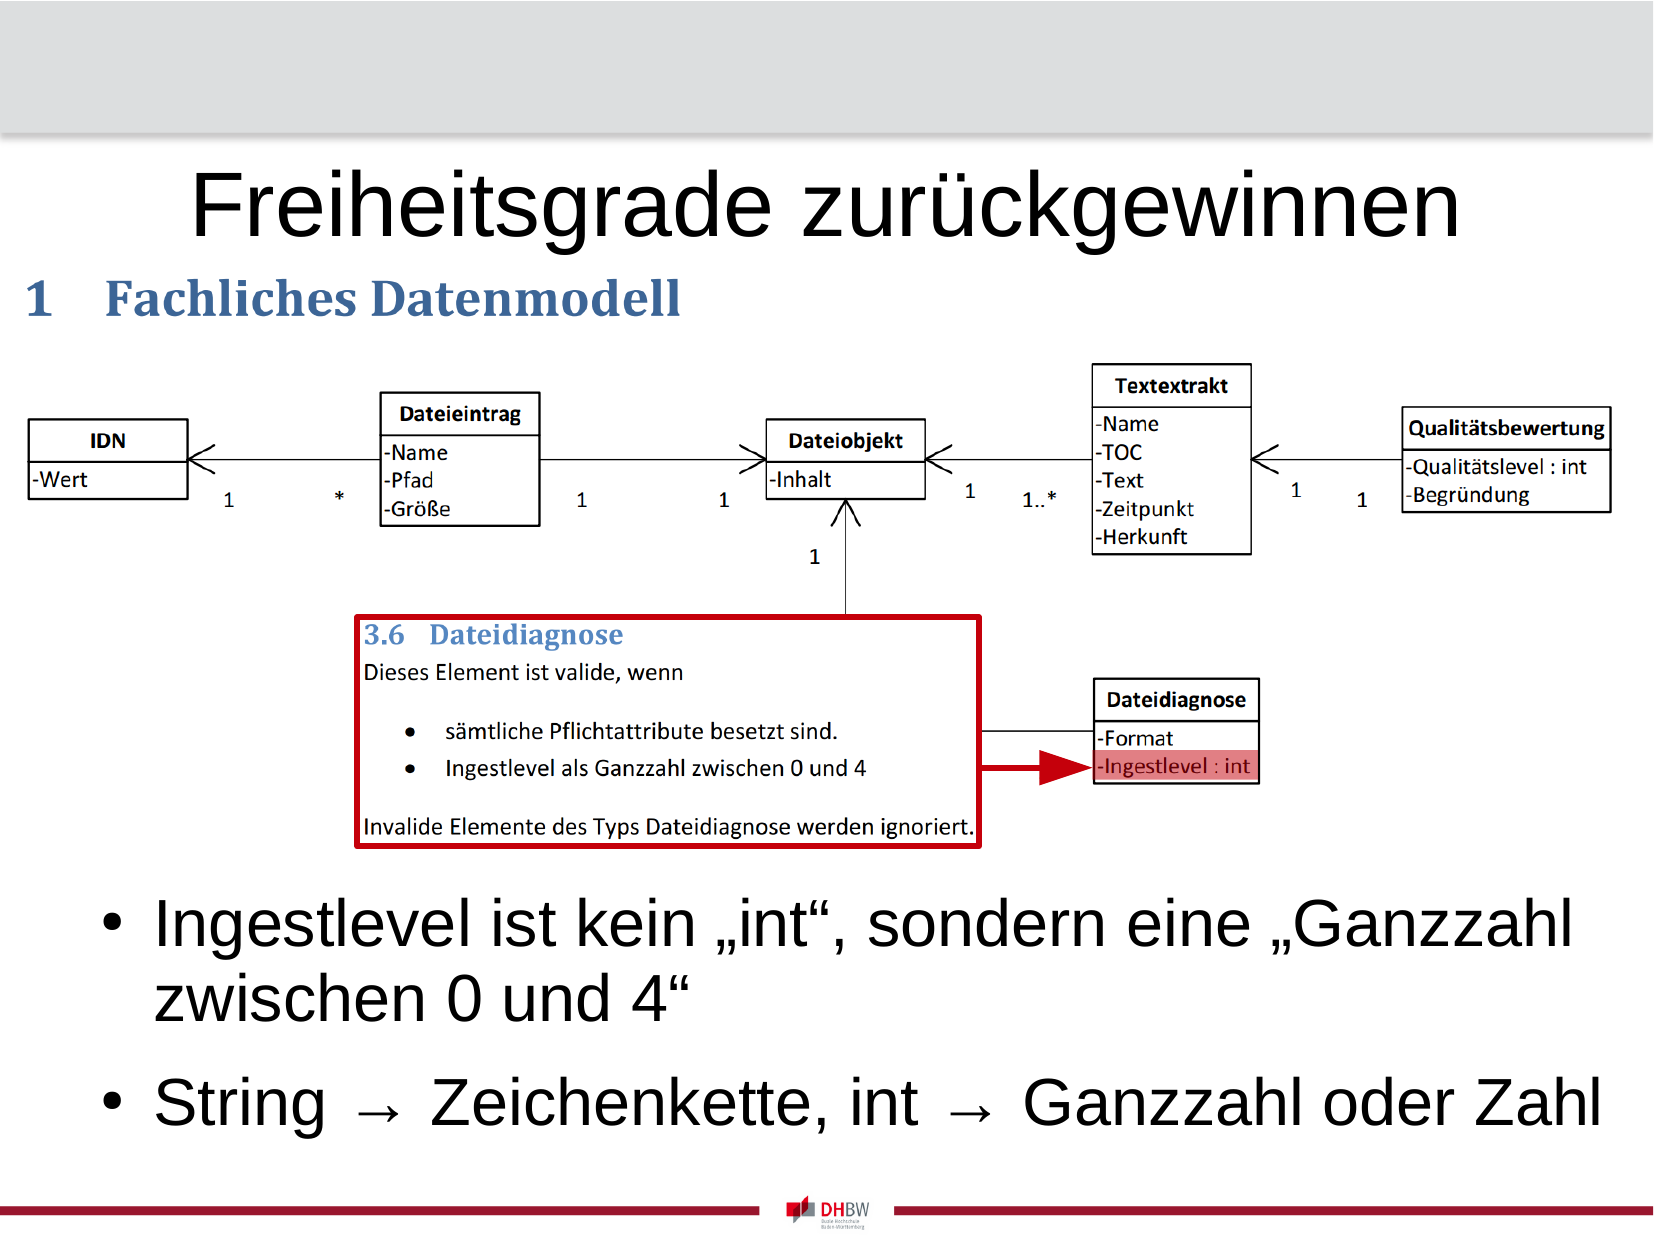

# Freiheitsgrade zurückgewinnen
Ingestlevel ist kein „int“, sondern eine „Ganzzahl zwischen 0 und 4“
String → Zeichenkette, int → Ganzzahl oder Zahl